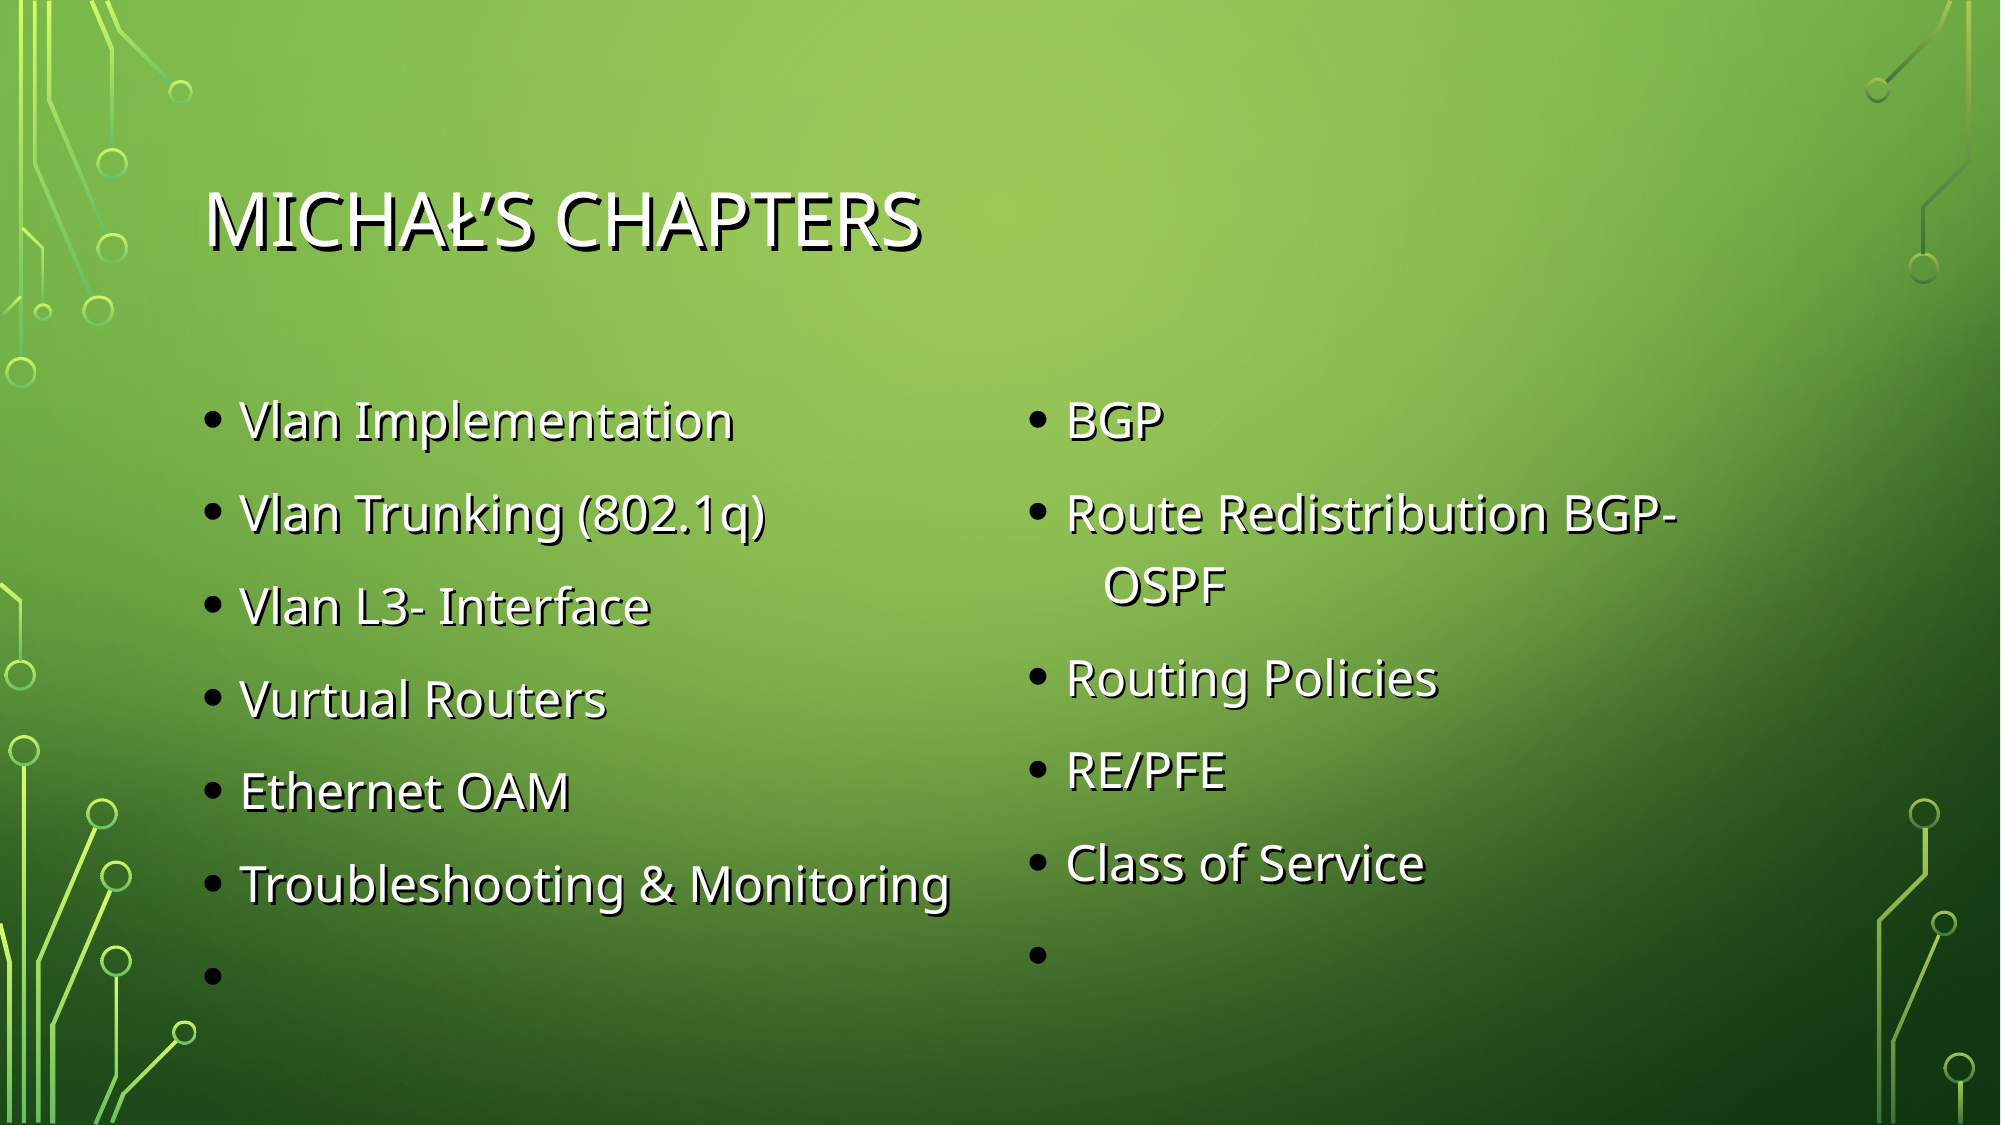

# Michał’s Chapters
Vlan Implementation
Vlan Trunking (802.1q)
Vlan L3- Interface
Vurtual Routers
Ethernet OAM
Troubleshooting & Monitoring
BGP
Route Redistribution BGP-OSPF
Routing Policies
RE/PFE
Class of Service